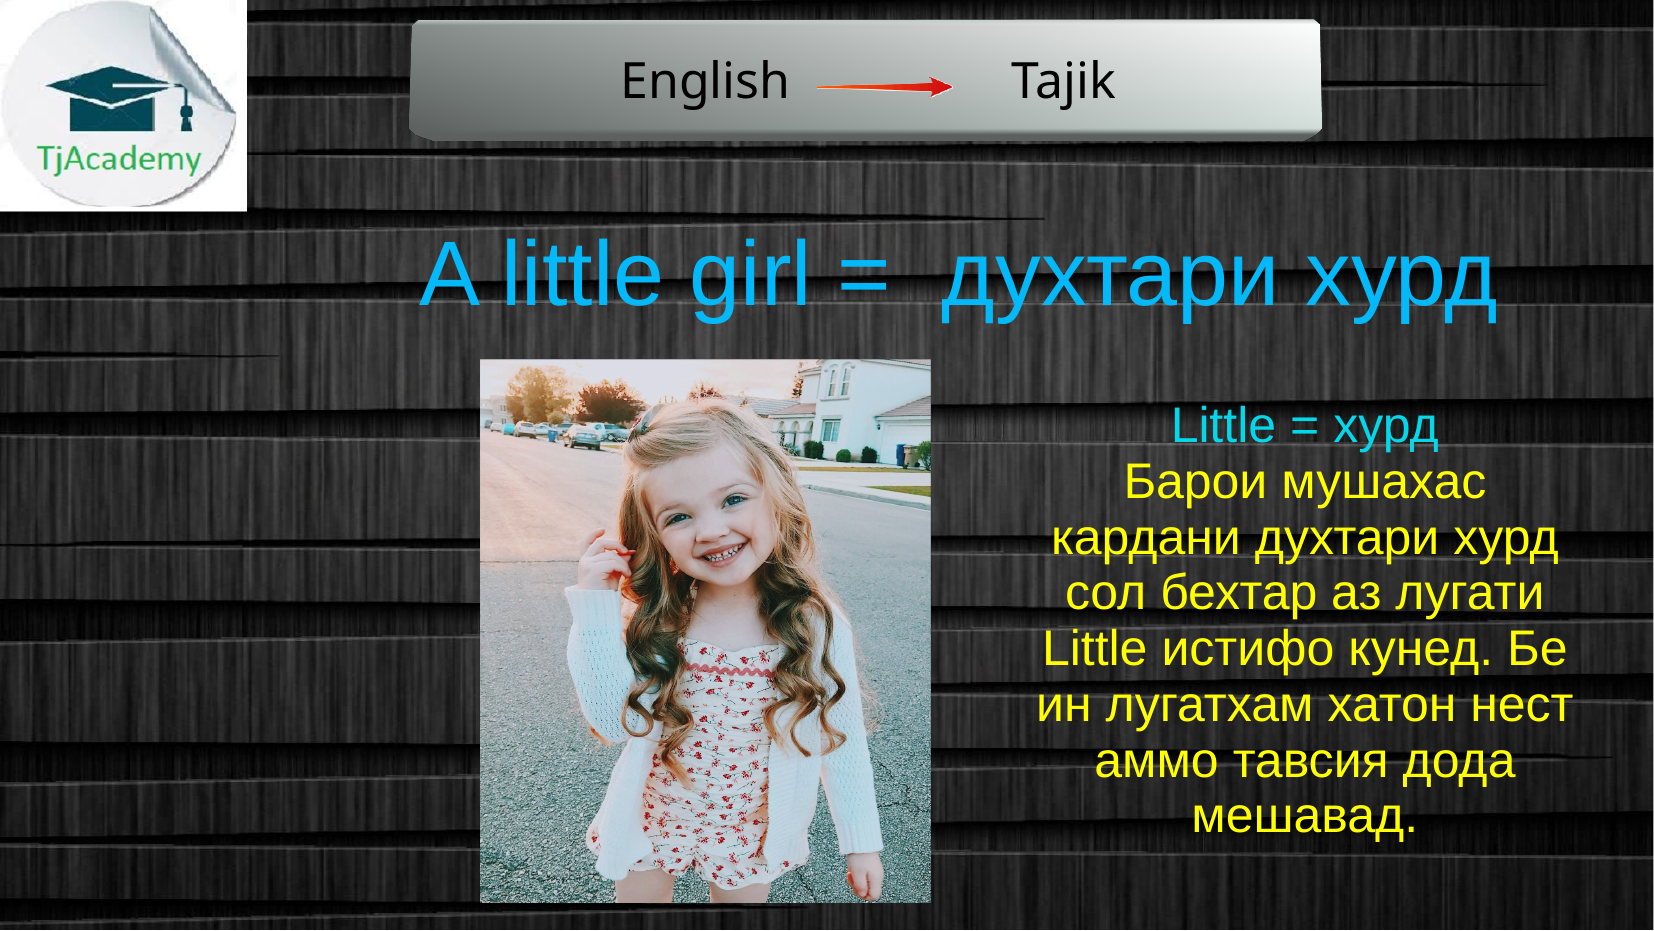

English Tajik
#
A little girl = духтари хурд
Little = хурд
Барои мушахас кардани духтари хурд сол бехтар аз лугати Little истифо кунед. Бе ин лугатхам хатон нест аммо тавсия дода мешавад.